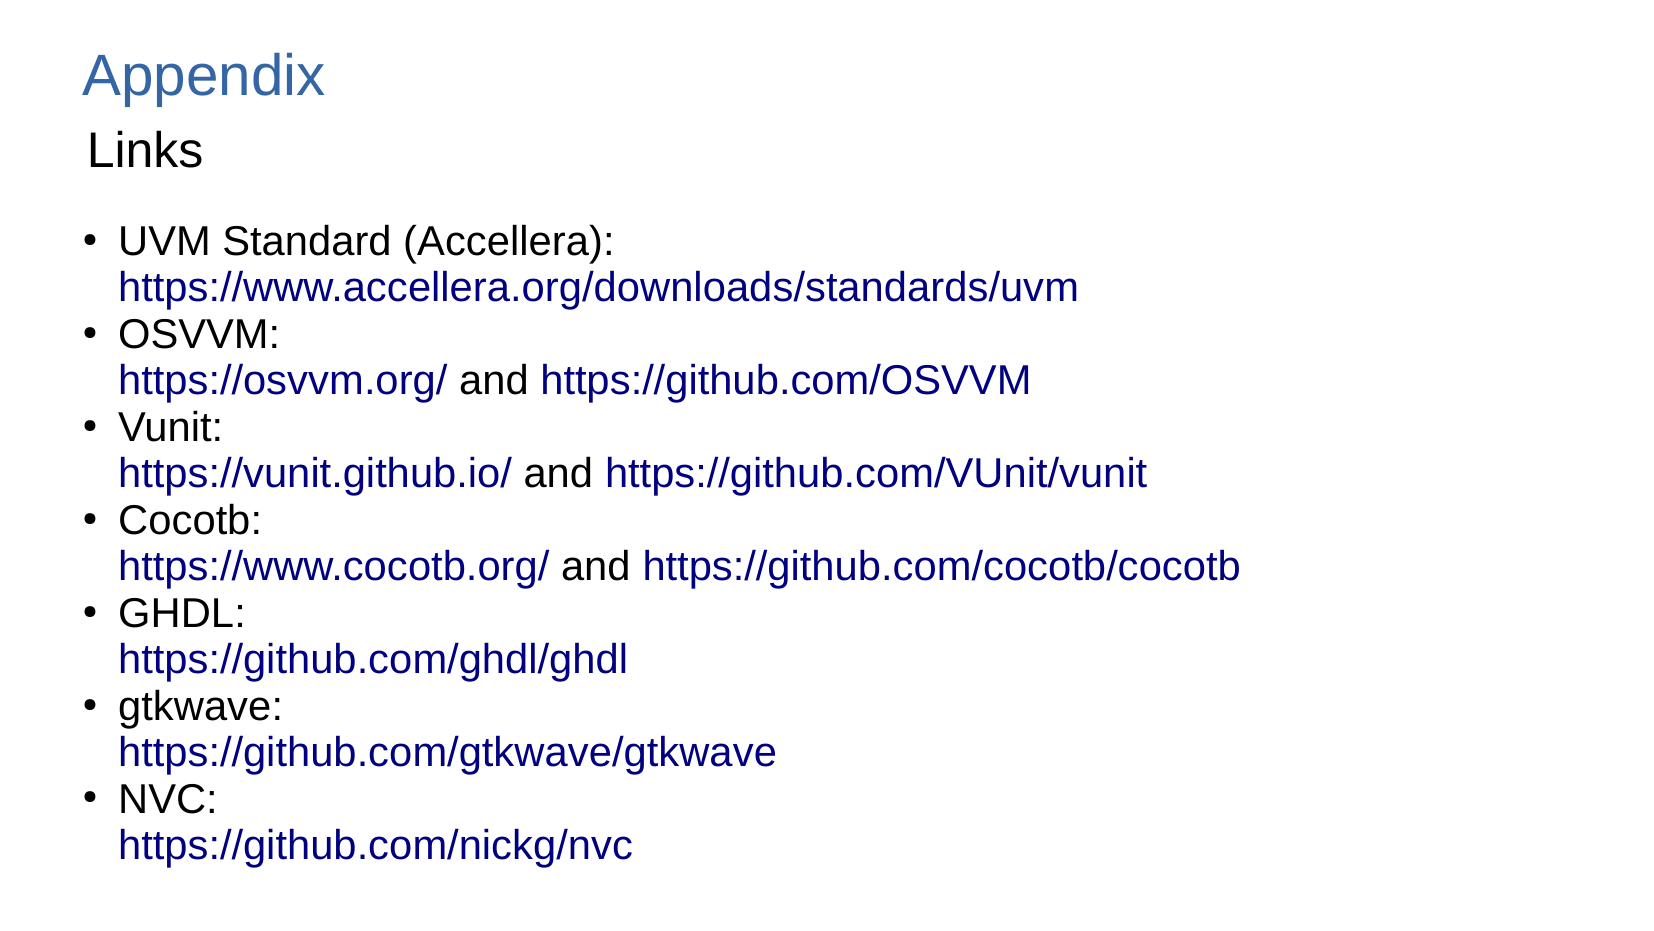

# Appendix
Links
UVM Standard (Accellera): https://www.accellera.org/downloads/standards/uvm
OSVVM:
https://osvvm.org/ and https://github.com/OSVVM
Vunit:
https://vunit.github.io/ and https://github.com/VUnit/vunit
Cocotb:
https://www.cocotb.org/ and https://github.com/cocotb/cocotb
GHDL:
https://github.com/ghdl/ghdl
gtkwave:
https://github.com/gtkwave/gtkwave
NVC:
https://github.com/nickg/nvc